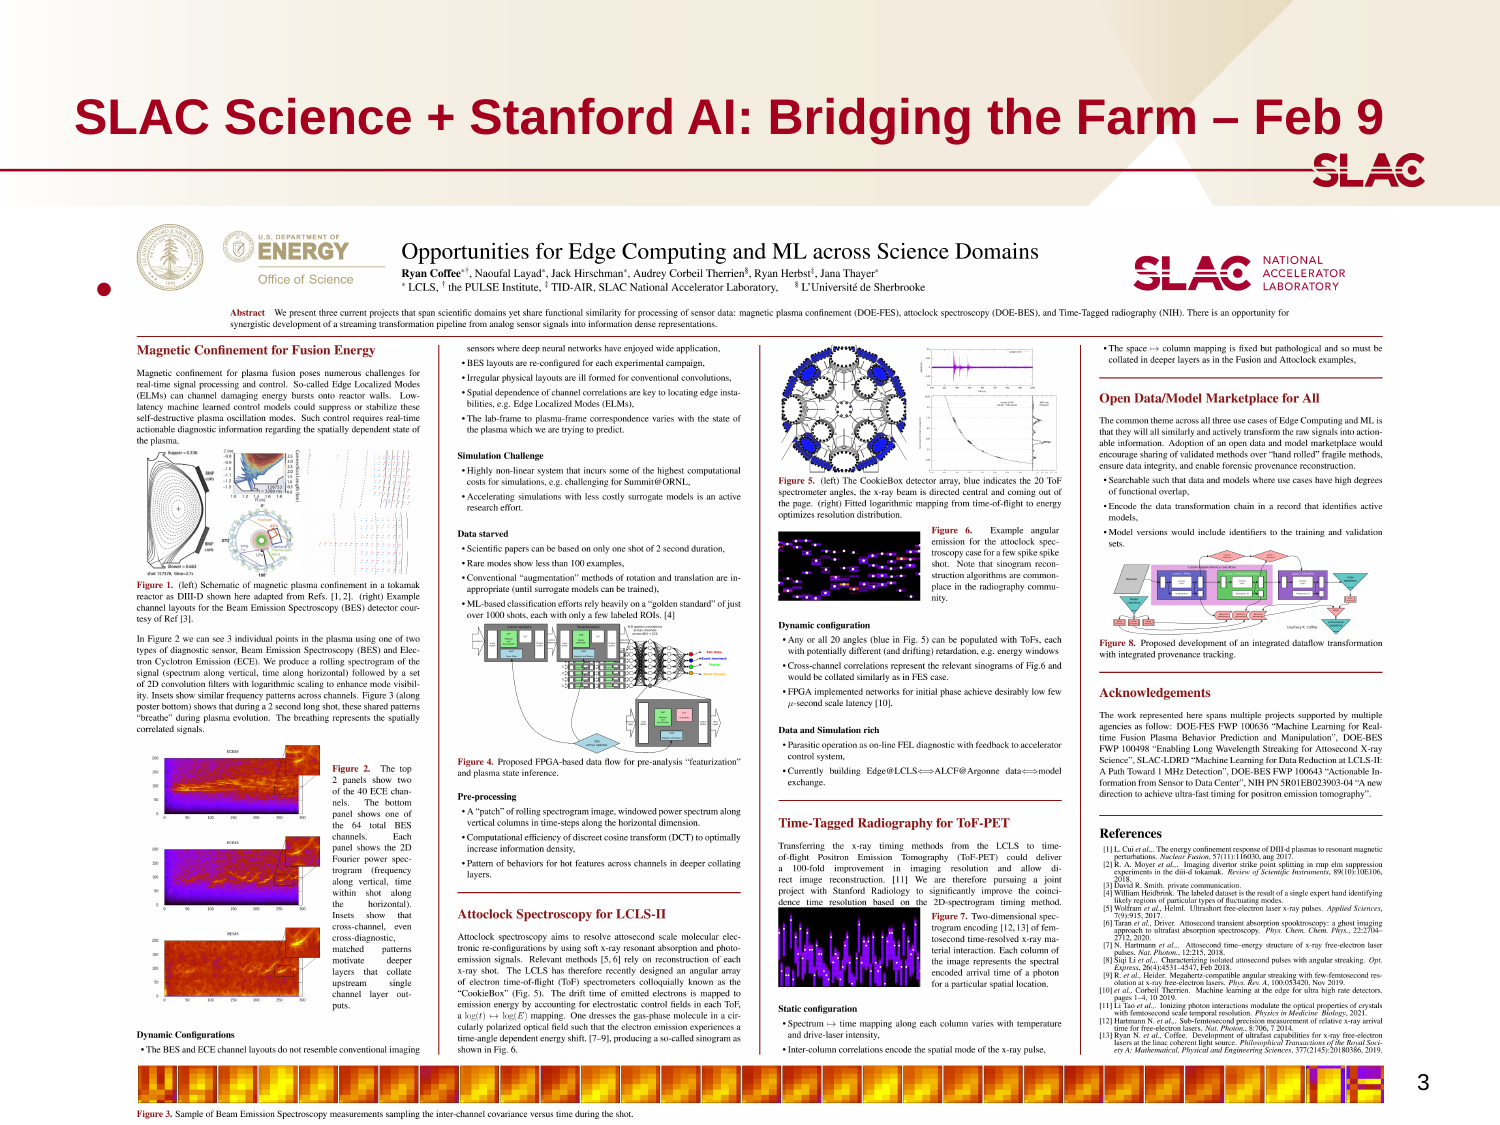

# SLAC Science + Stanford AI: Bridging the Farm – Feb 9
Poster from Bridge Workshop me and Naoufal